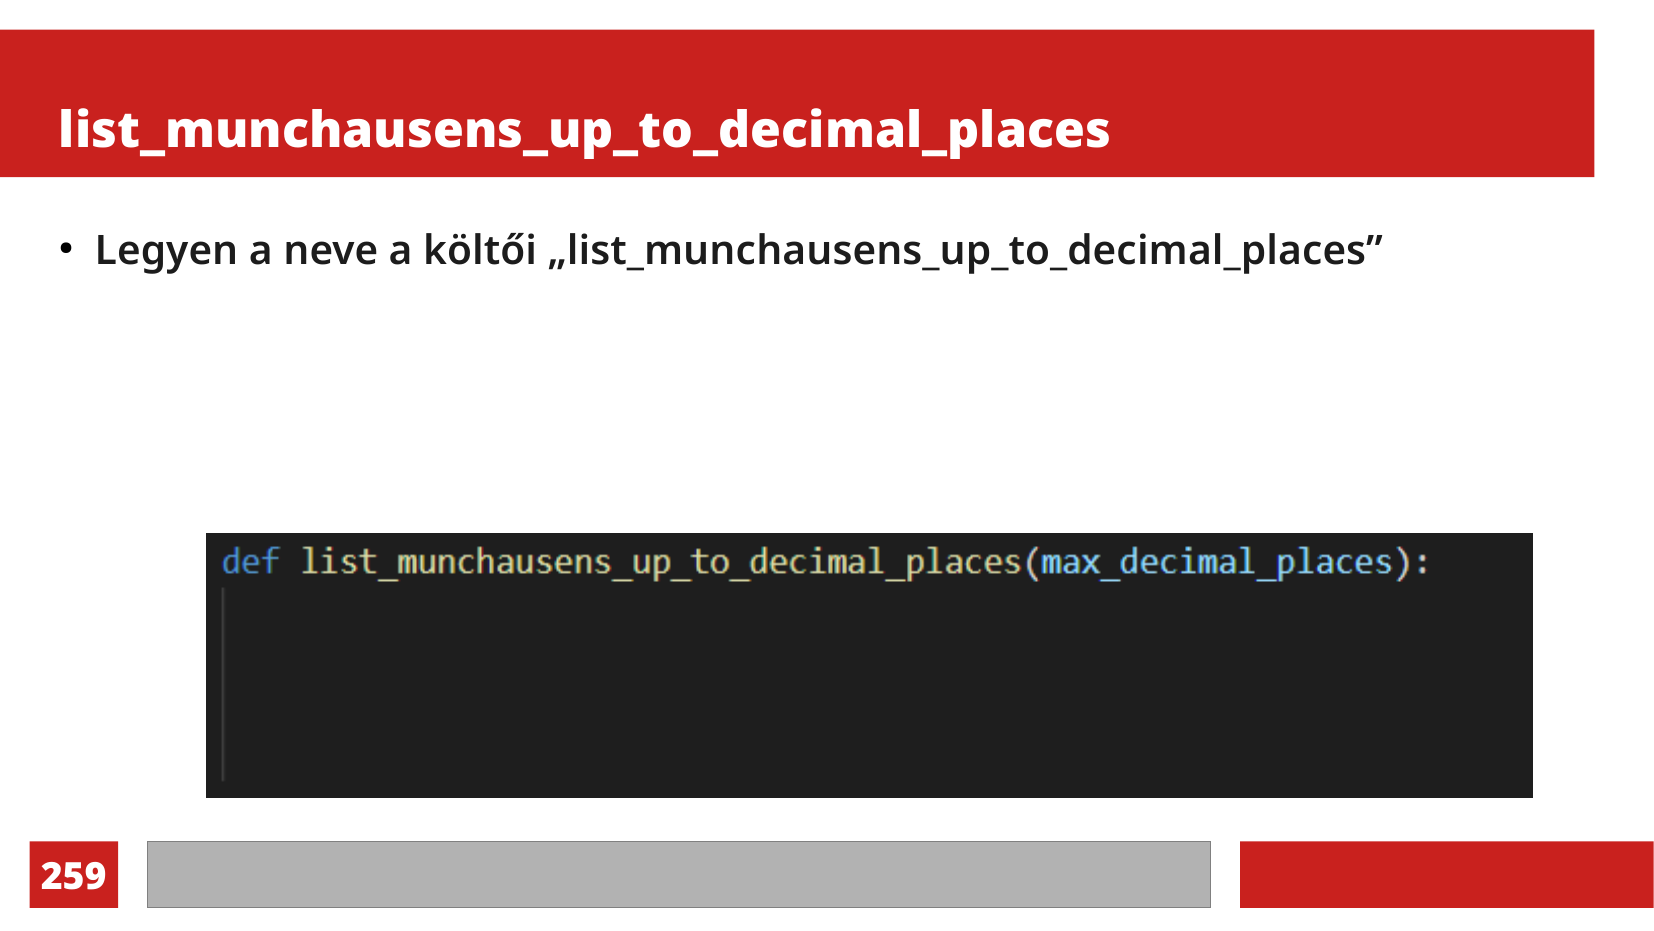

# list_munchausens_up_to_decimal_places
Legyen a neve a költői „list_munchausens_up_to_decimal_places”
259